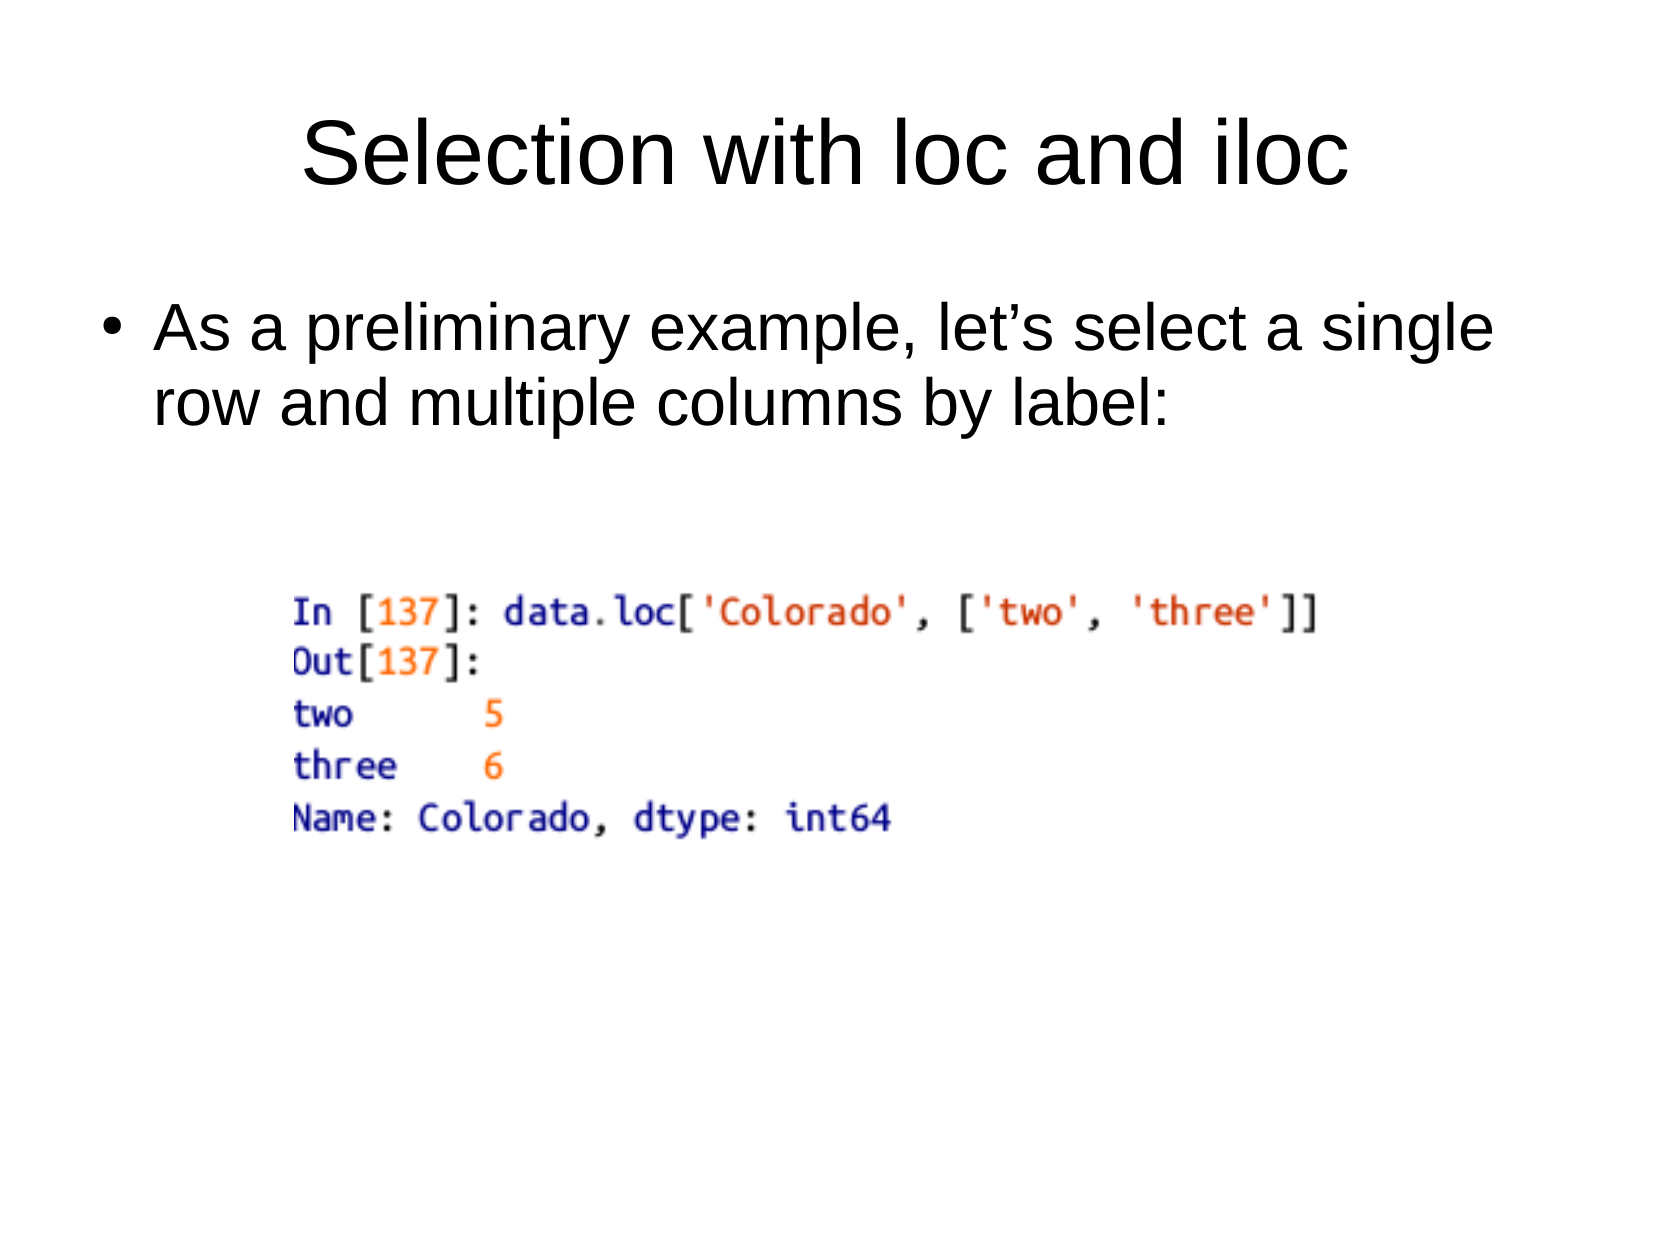

# Selection with loc and iloc
As a preliminary example, let’s select a single row and multiple columns by label: